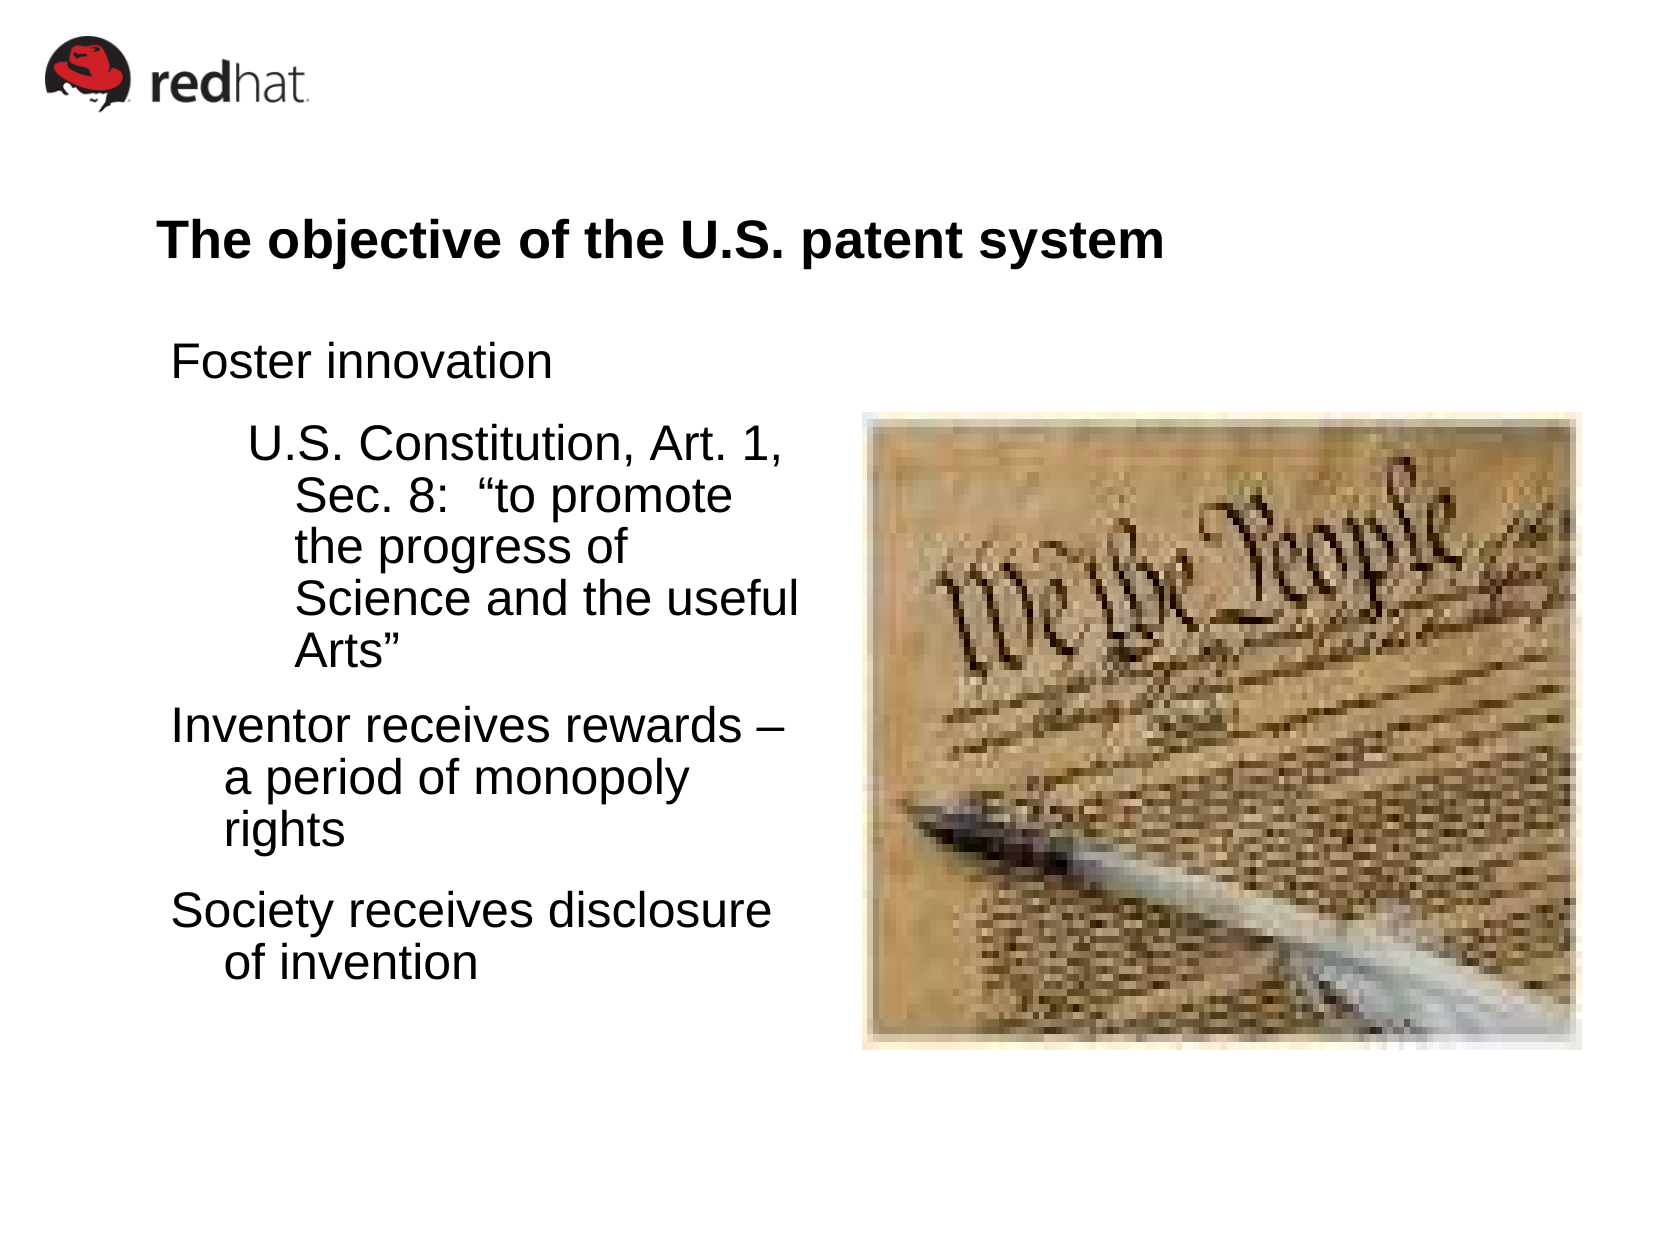

# The objective of the U.S. patent system
Foster innovation
U.S. Constitution, Art. 1, Sec. 8: “to promote the progress of Science and the useful Arts”
Inventor receives rewards – a period of monopoly rights
Society receives disclosure of invention